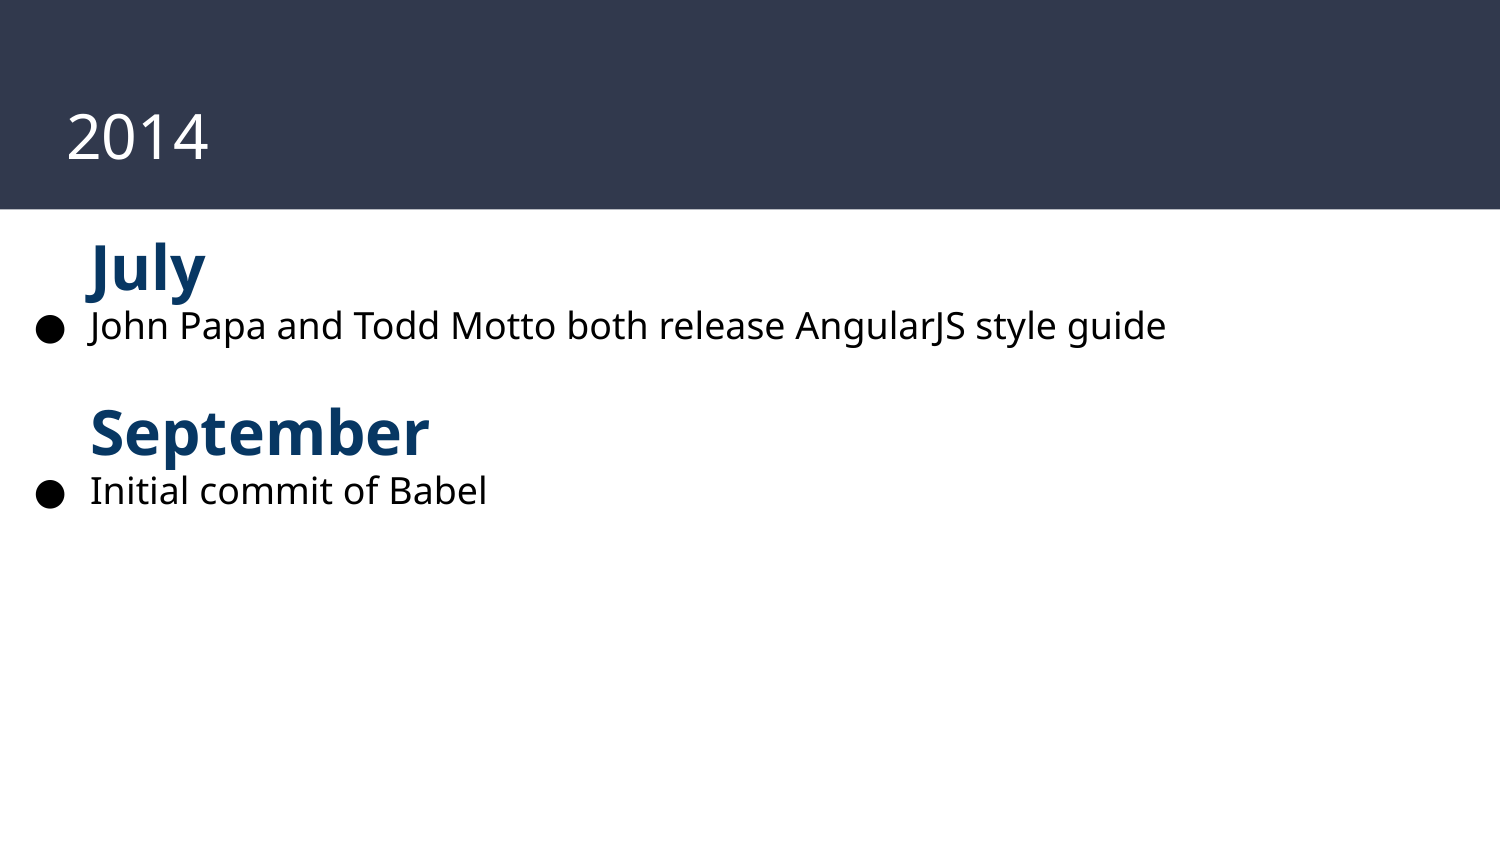

# 2014
July
John Papa and Todd Motto both release AngularJS style guide
September
Initial commit of Babel